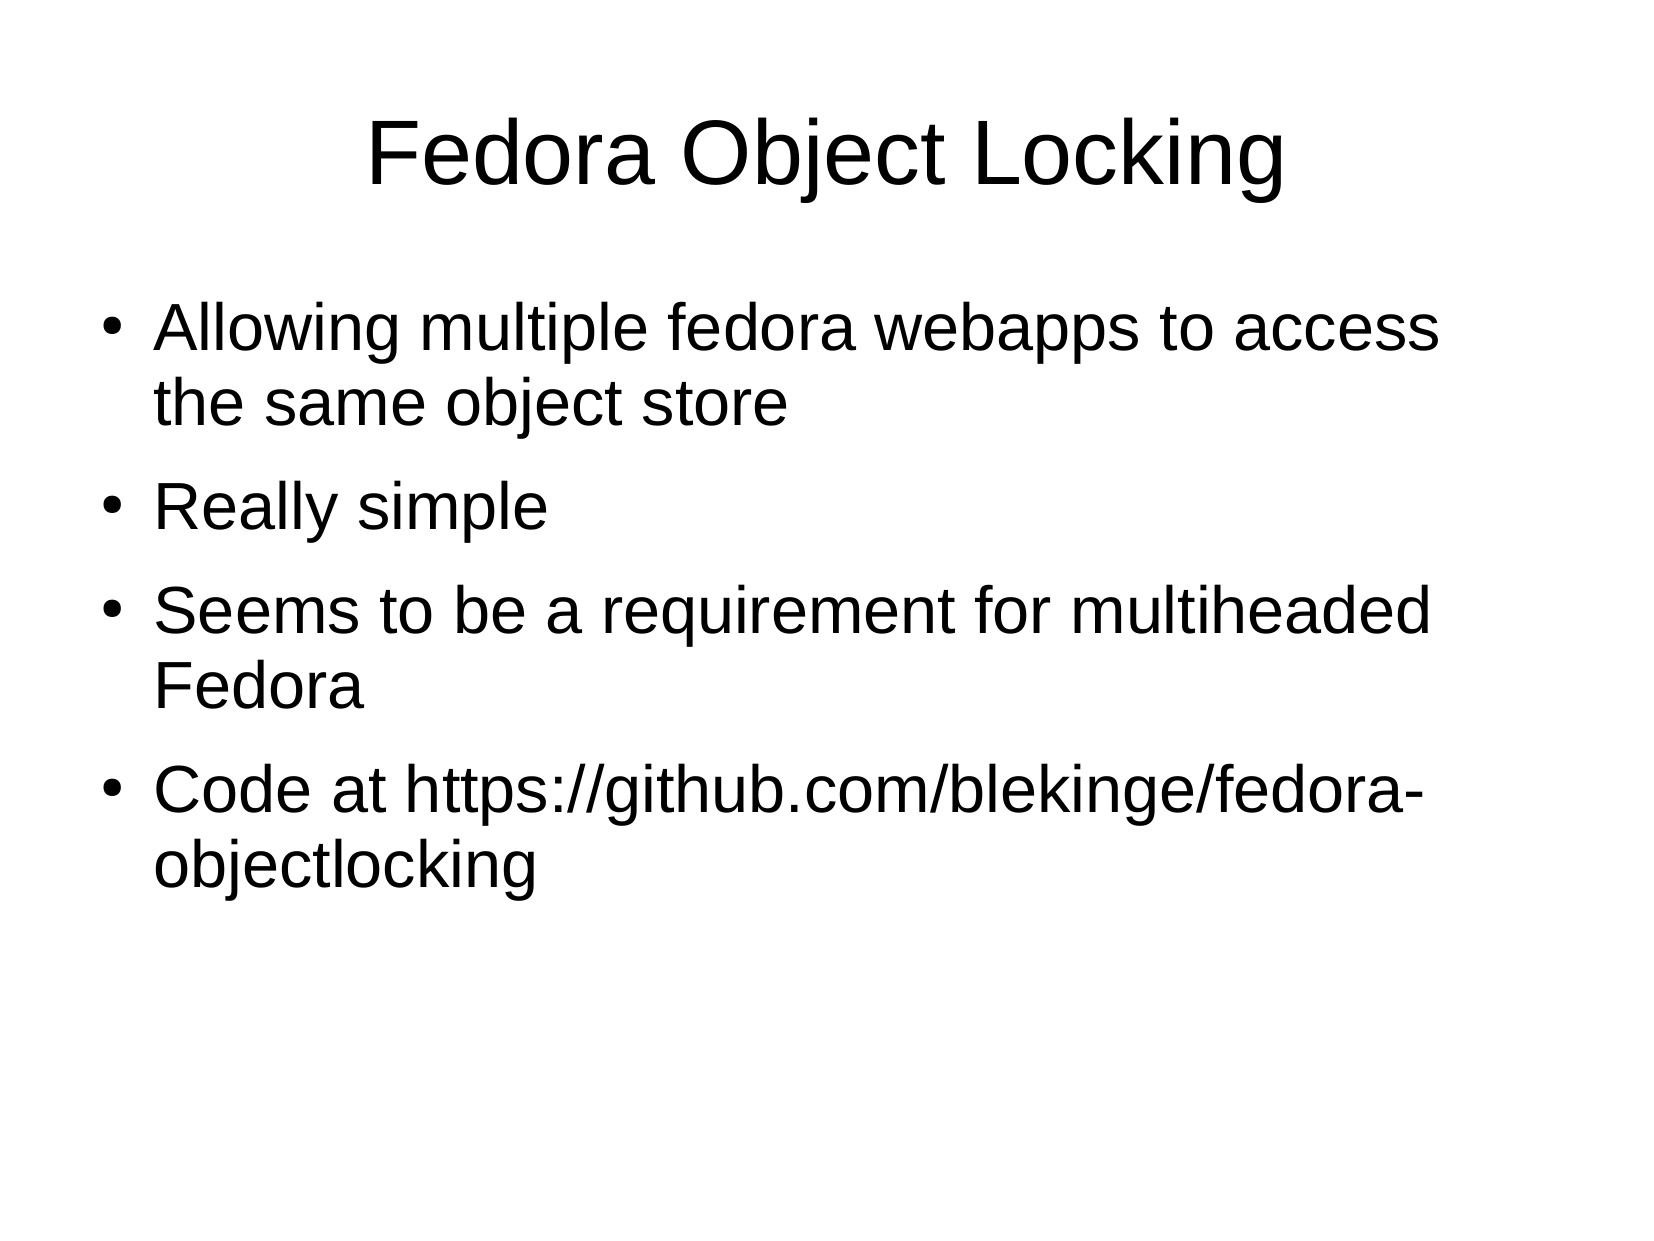

# Fedora Object Locking
Allowing multiple fedora webapps to access the same object store
Really simple
Seems to be a requirement for multiheaded Fedora
Code at https://github.com/blekinge/fedora-objectlocking